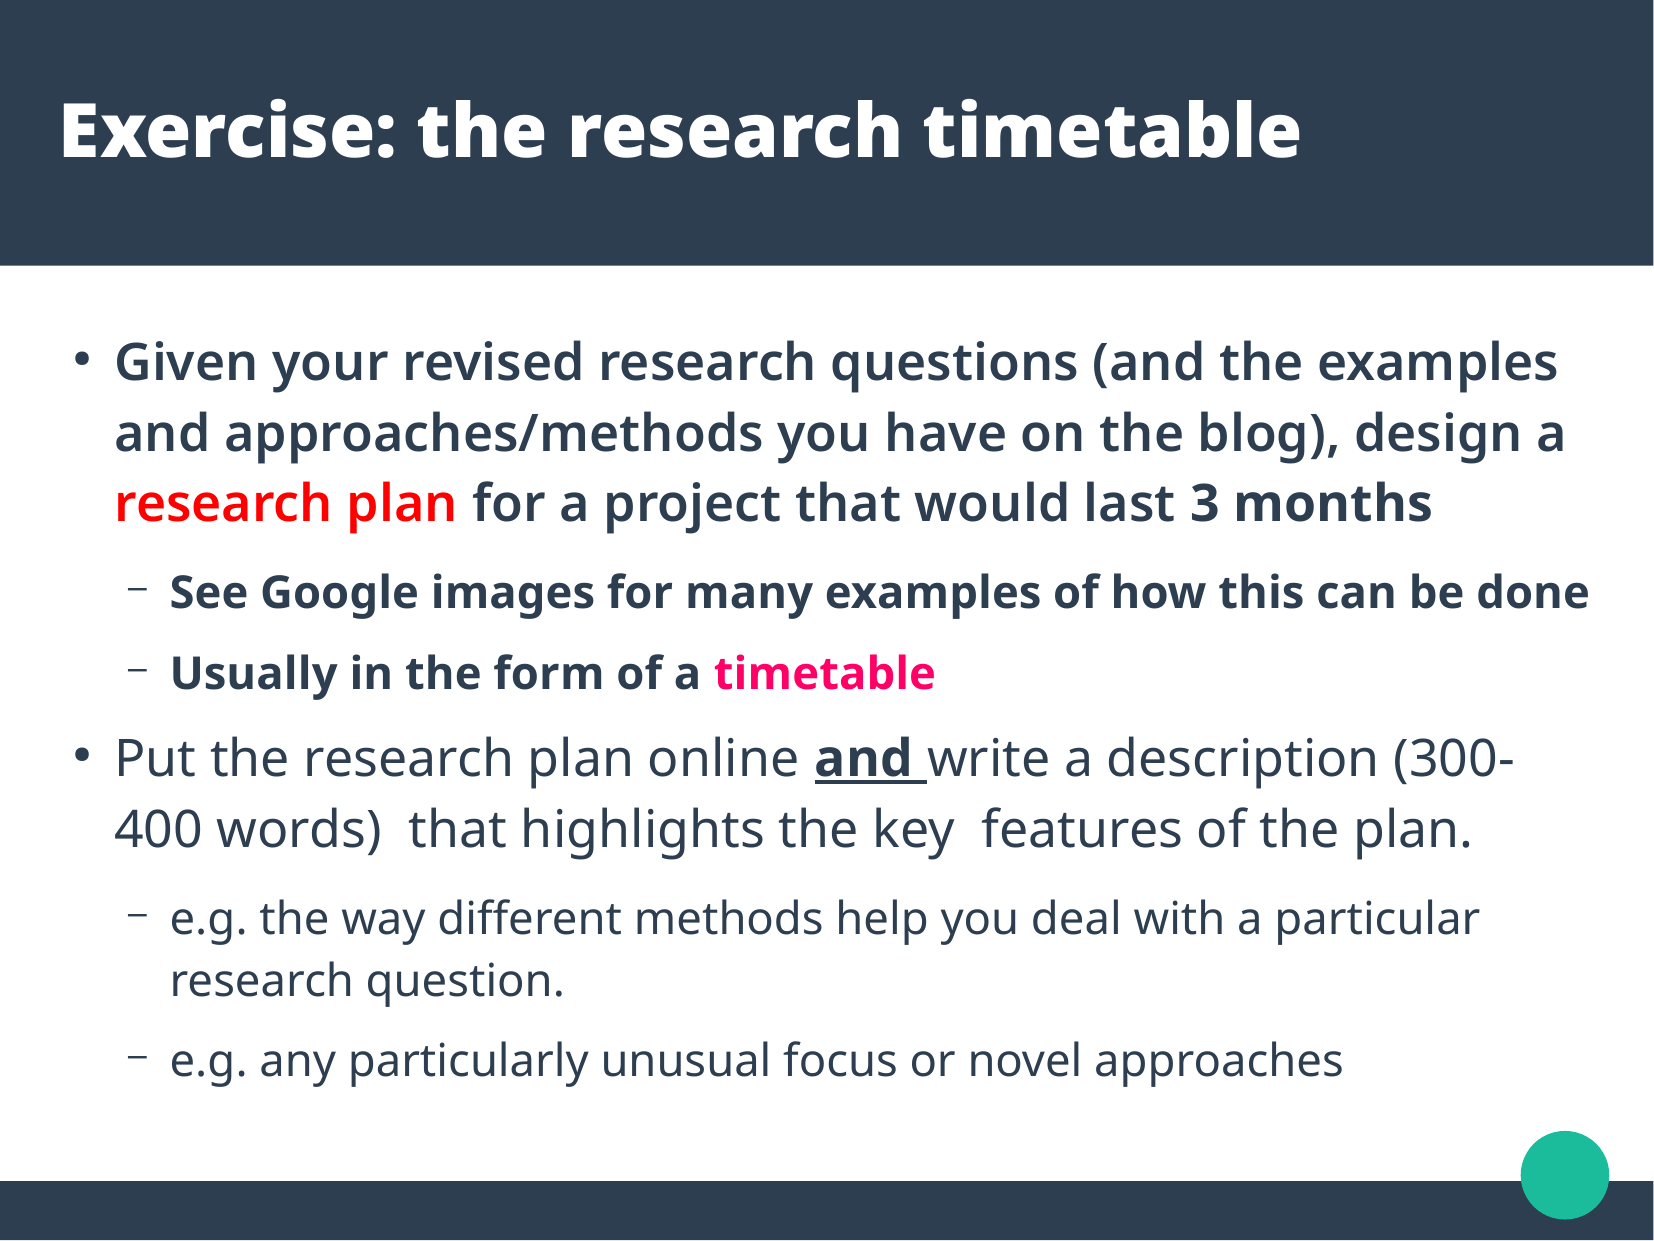

# Exercise: the research timetable
Given your revised research questions (and the examples and approaches/methods you have on the blog), design a research plan for a project that would last 3 months
See Google images for many examples of how this can be done
Usually in the form of a timetable
Put the research plan online and write a description (300-400 words) that highlights the key features of the plan.
e.g. the way different methods help you deal with a particular research question.
e.g. any particularly unusual focus or novel approaches